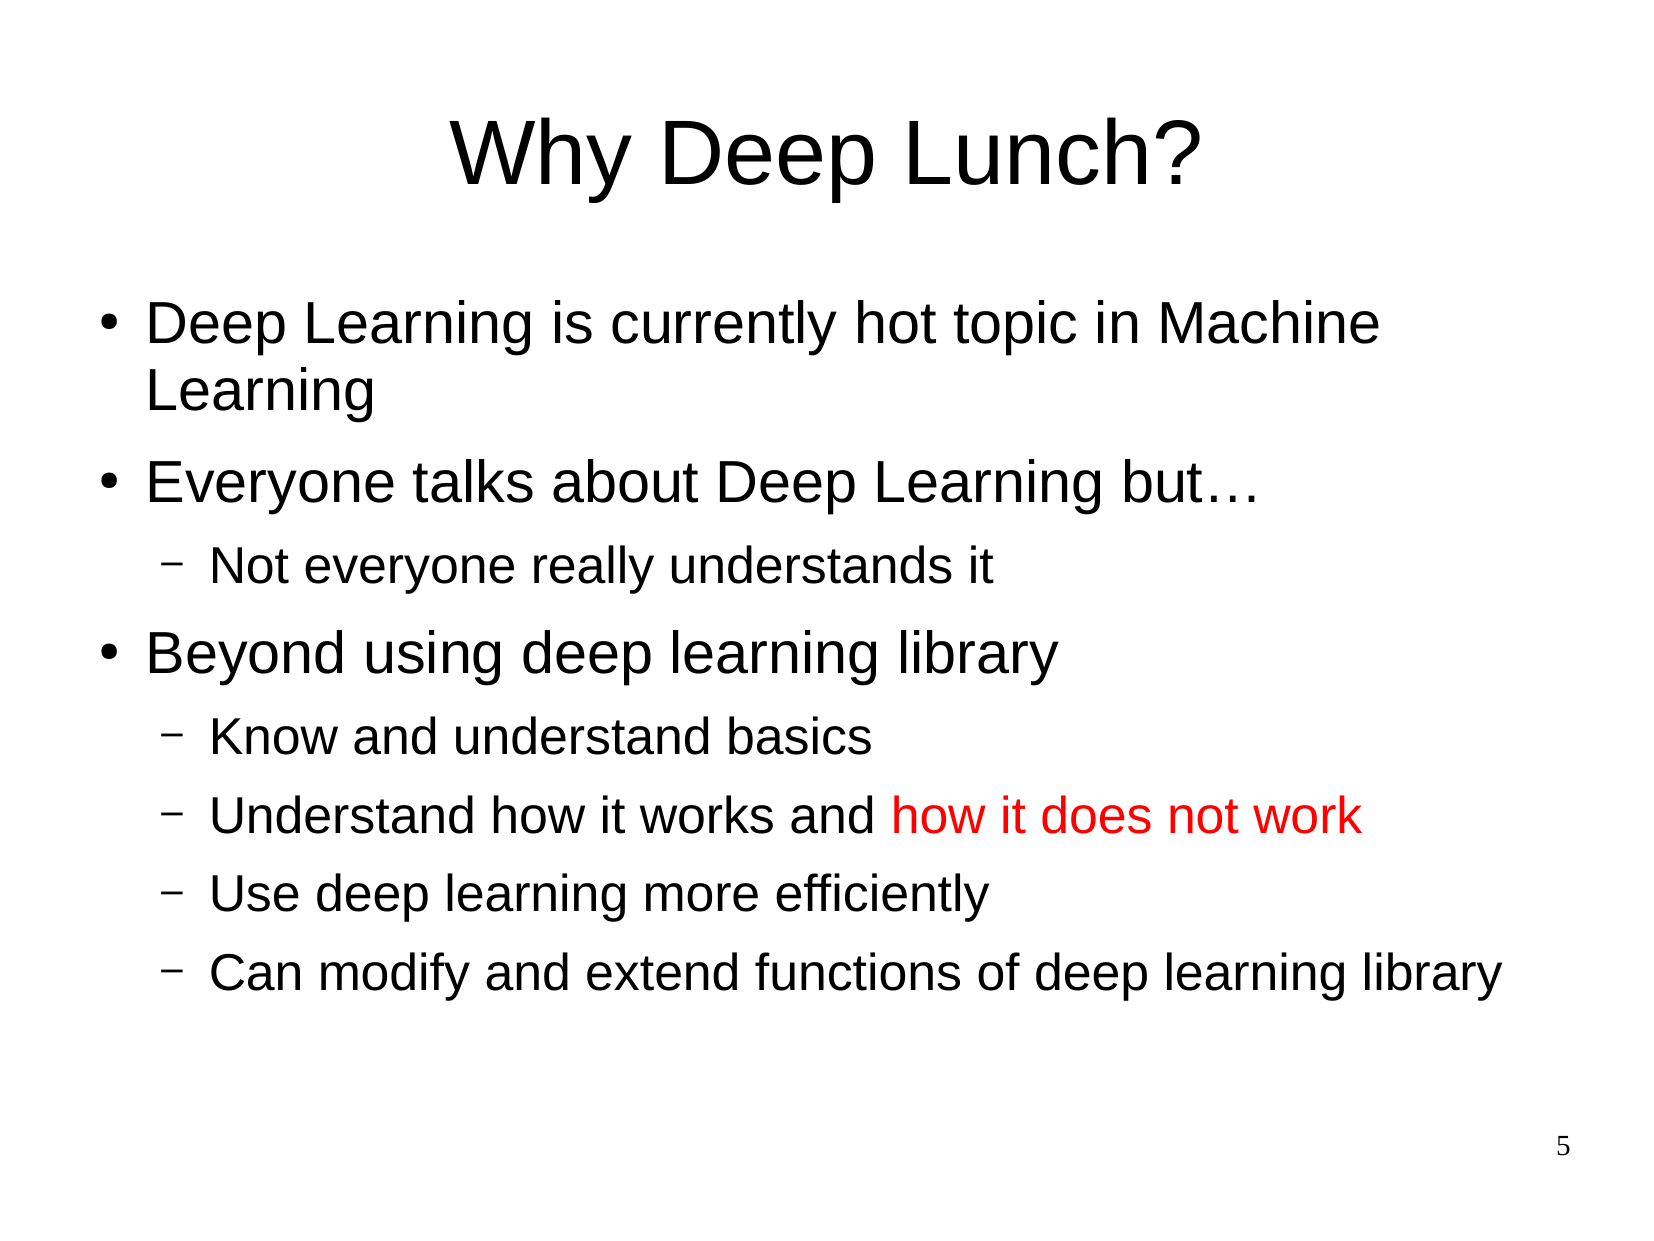

# Why Deep Lunch?
Deep Learning is currently hot topic in Machine Learning
Everyone talks about Deep Learning but…
Not everyone really understands it
Beyond using deep learning library
Know and understand basics
Understand how it works and how it does not work
Use deep learning more efficiently
Can modify and extend functions of deep learning library
5